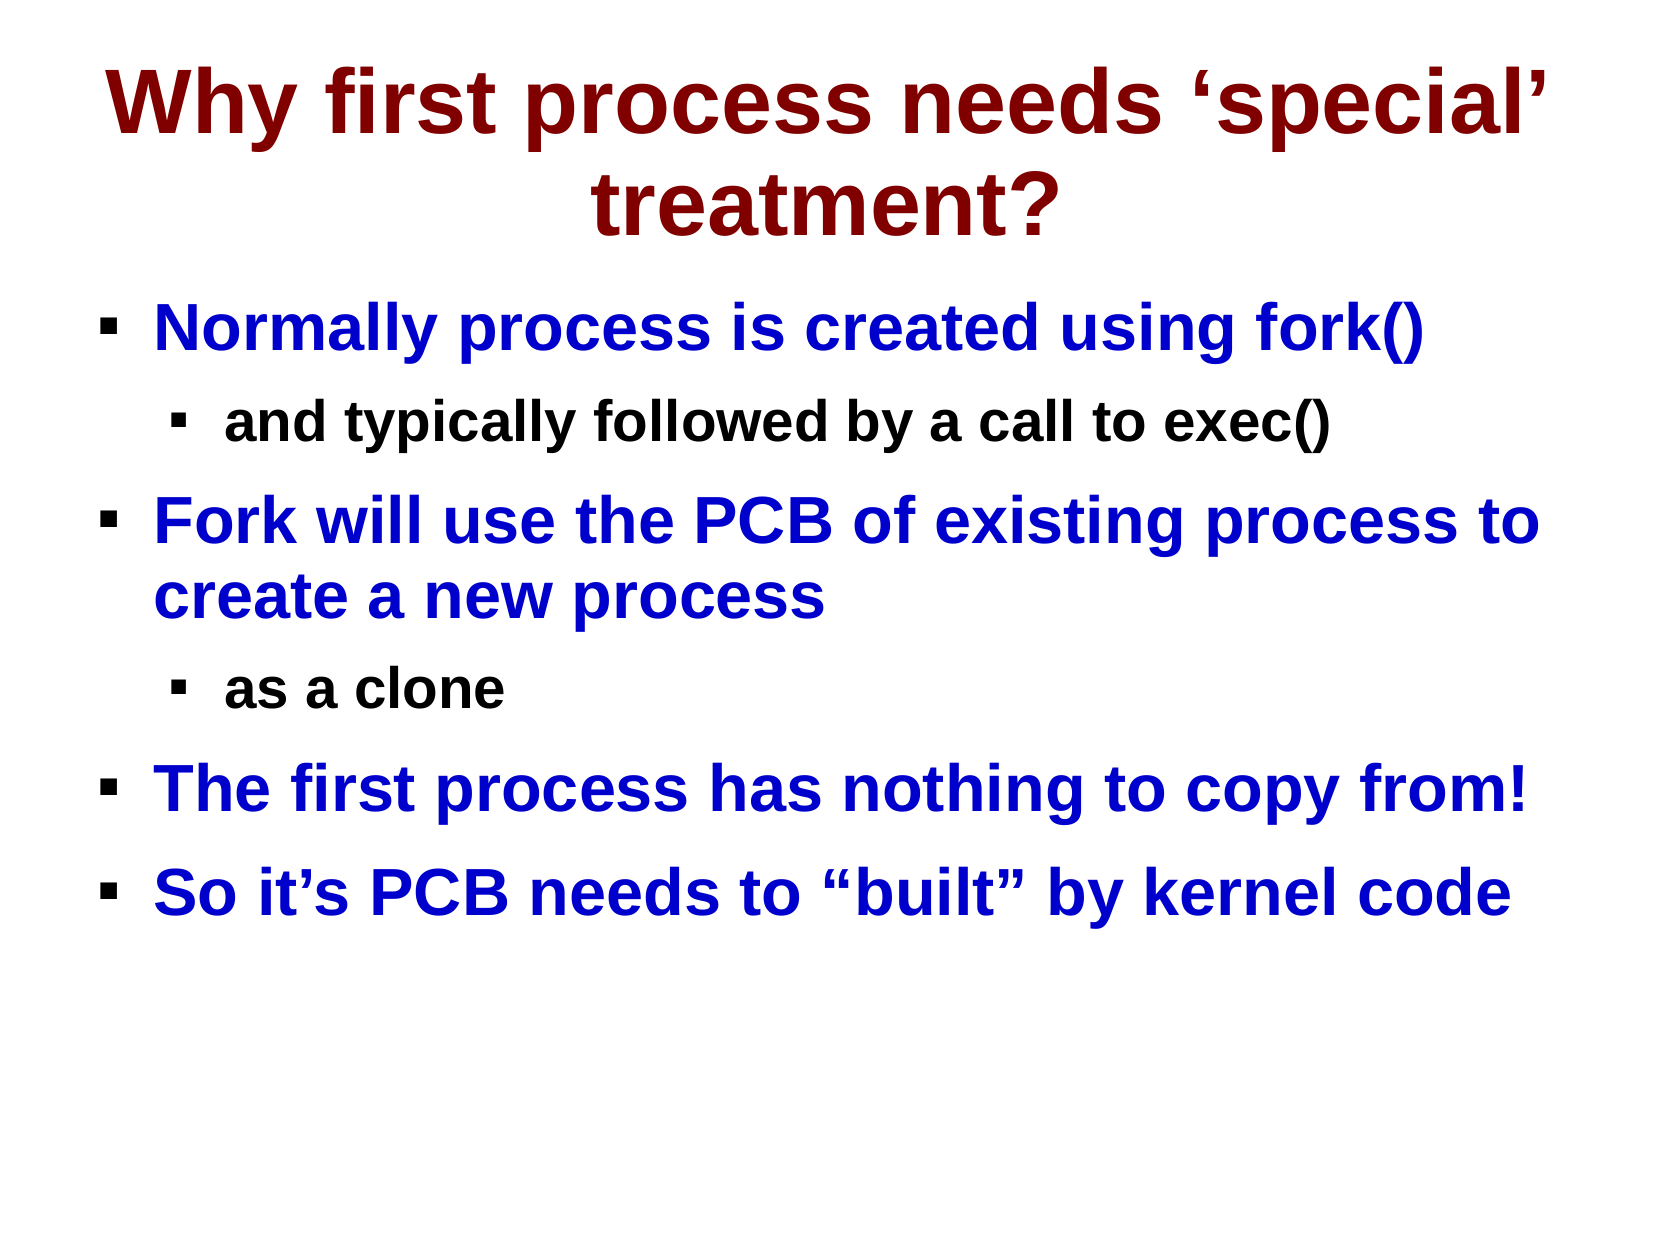

# Why first process needs ‘special’ treatment?
Normally process is created using fork()
and typically followed by a call to exec()
Fork will use the PCB of existing process to create a new process
as a clone
The first process has nothing to copy from!
So it’s PCB needs to “built” by kernel code